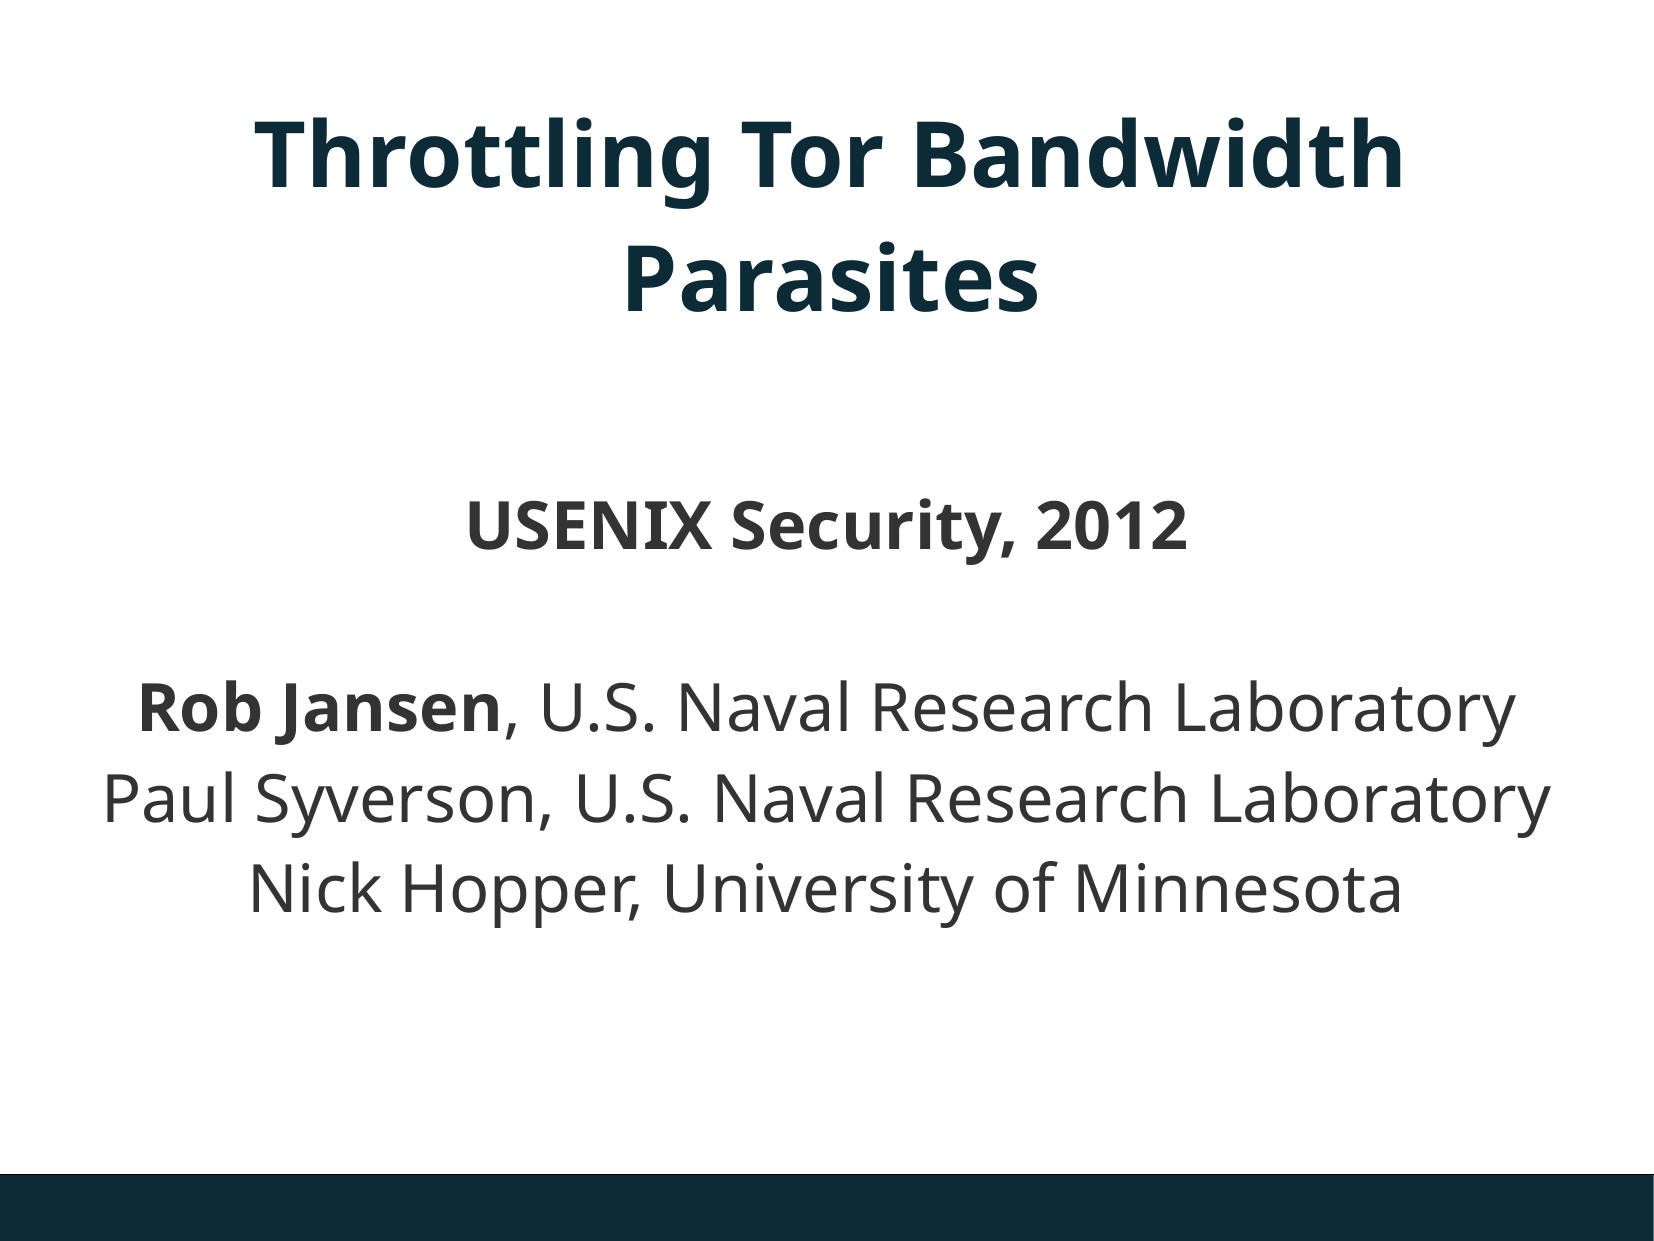

# Throttling Tor Bandwidth Parasites
USENIX Security, 2012
Rob Jansen, U.S. Naval Research Laboratory
Paul Syverson, U.S. Naval Research Laboratory
Nick Hopper, University of Minnesota